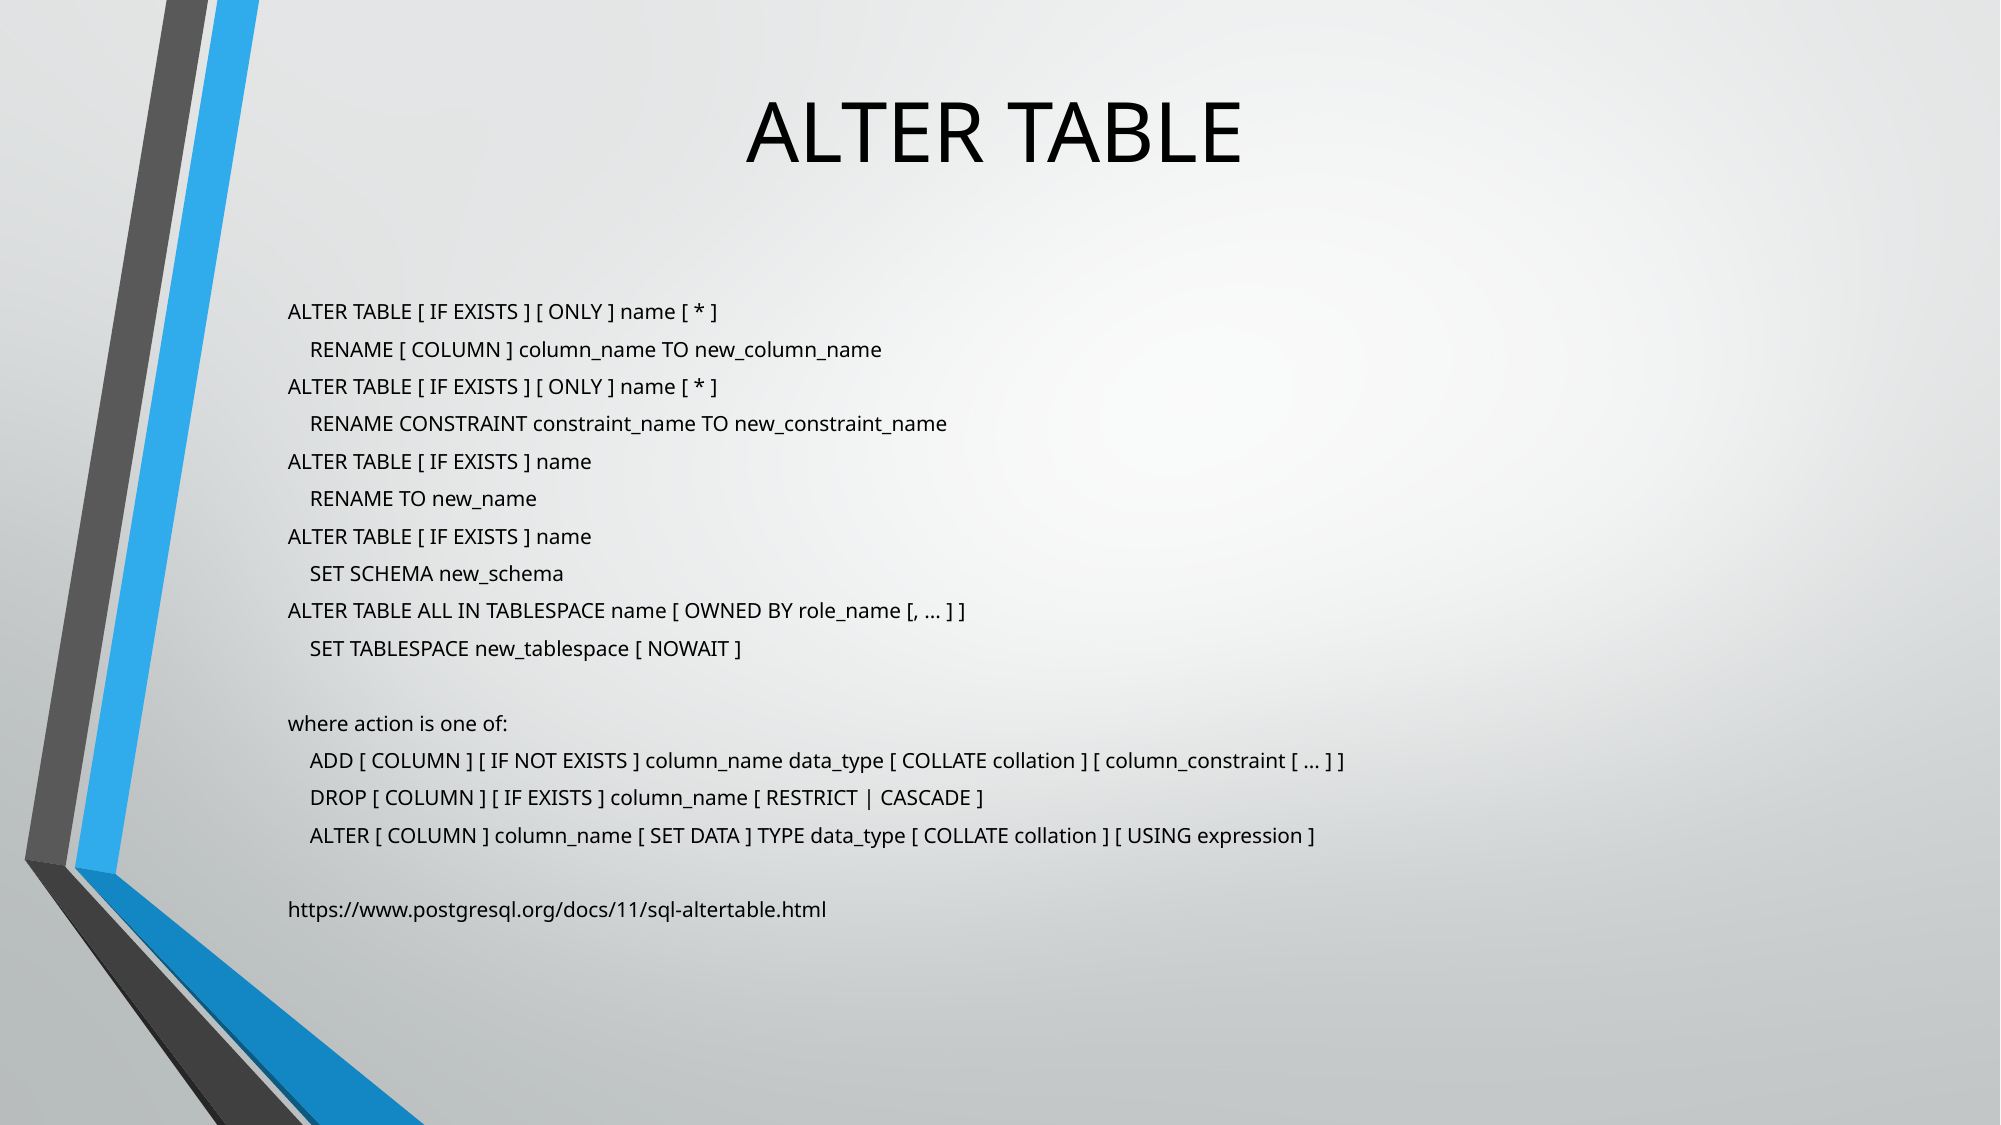

# ALTER TABLE
ALTER TABLE [ IF EXISTS ] [ ONLY ] name [ * ]
 RENAME [ COLUMN ] column_name TO new_column_name
ALTER TABLE [ IF EXISTS ] [ ONLY ] name [ * ]
 RENAME CONSTRAINT constraint_name TO new_constraint_name
ALTER TABLE [ IF EXISTS ] name
 RENAME TO new_name
ALTER TABLE [ IF EXISTS ] name
 SET SCHEMA new_schema
ALTER TABLE ALL IN TABLESPACE name [ OWNED BY role_name [, ... ] ]
 SET TABLESPACE new_tablespace [ NOWAIT ]
where action is one of:
 ADD [ COLUMN ] [ IF NOT EXISTS ] column_name data_type [ COLLATE collation ] [ column_constraint [ ... ] ]
 DROP [ COLUMN ] [ IF EXISTS ] column_name [ RESTRICT | CASCADE ]
 ALTER [ COLUMN ] column_name [ SET DATA ] TYPE data_type [ COLLATE collation ] [ USING expression ]
https://www.postgresql.org/docs/11/sql-altertable.html